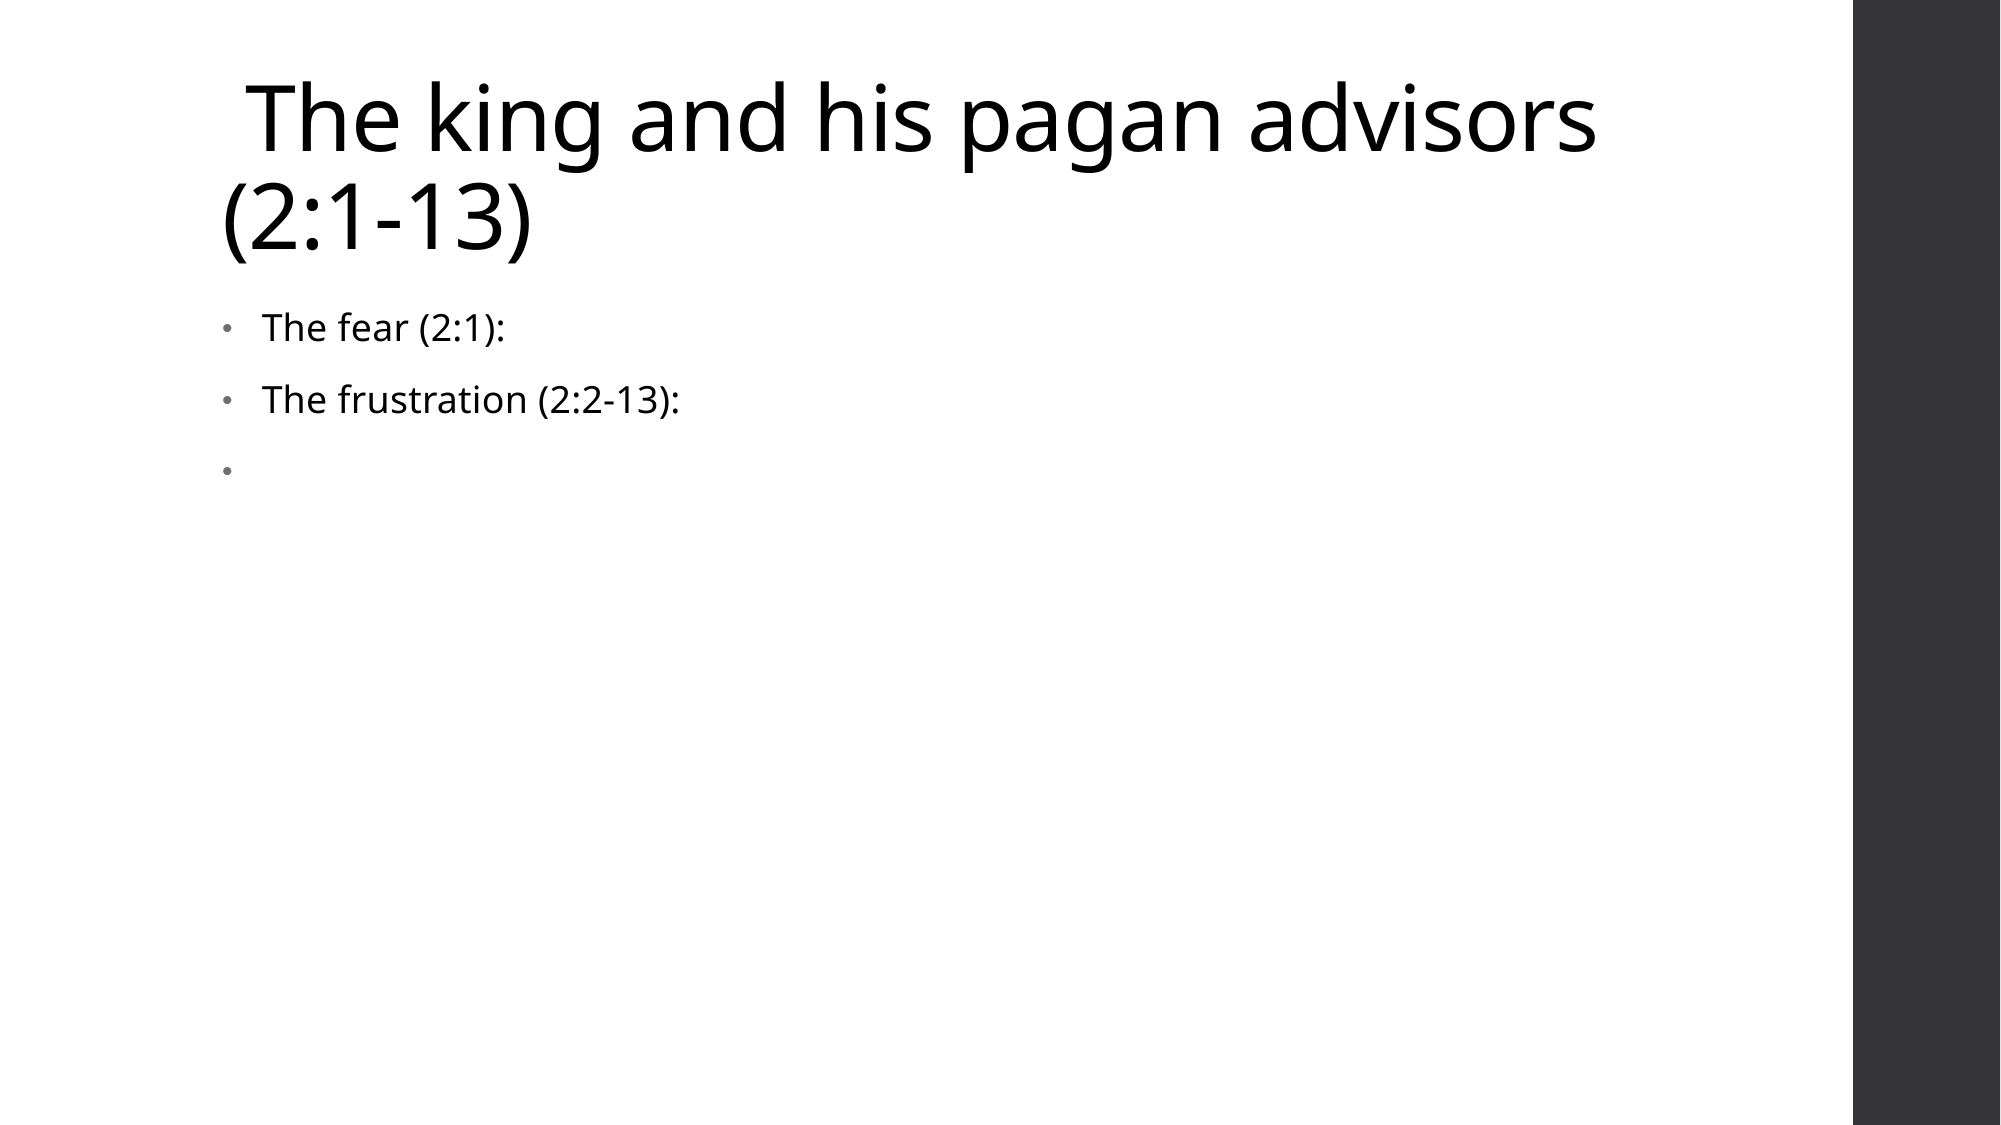

# The king and his pagan advisors (2:1-13)
 The fear (2:1):
 The frustration (2:2-13):